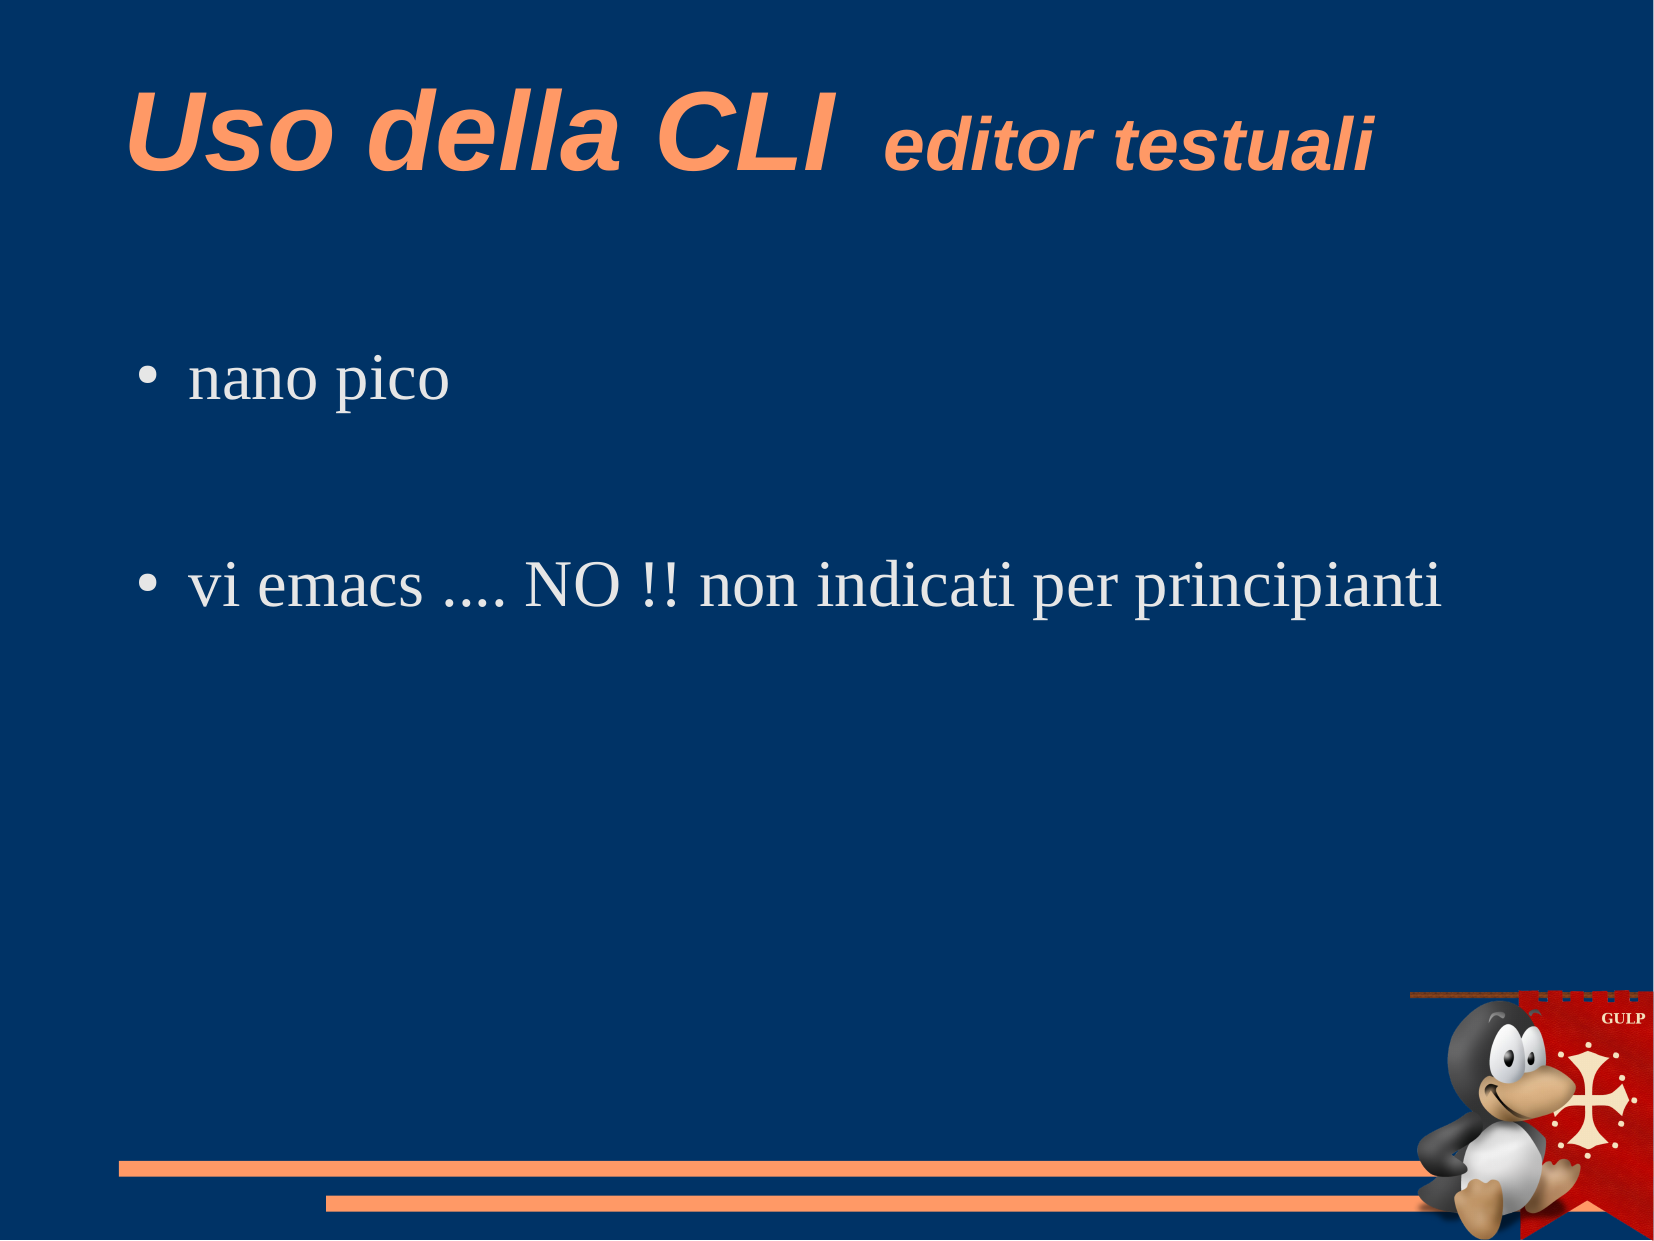

# Uso della CLI editor testuali
nano pico
vi emacs .... NO !! non indicati per principianti